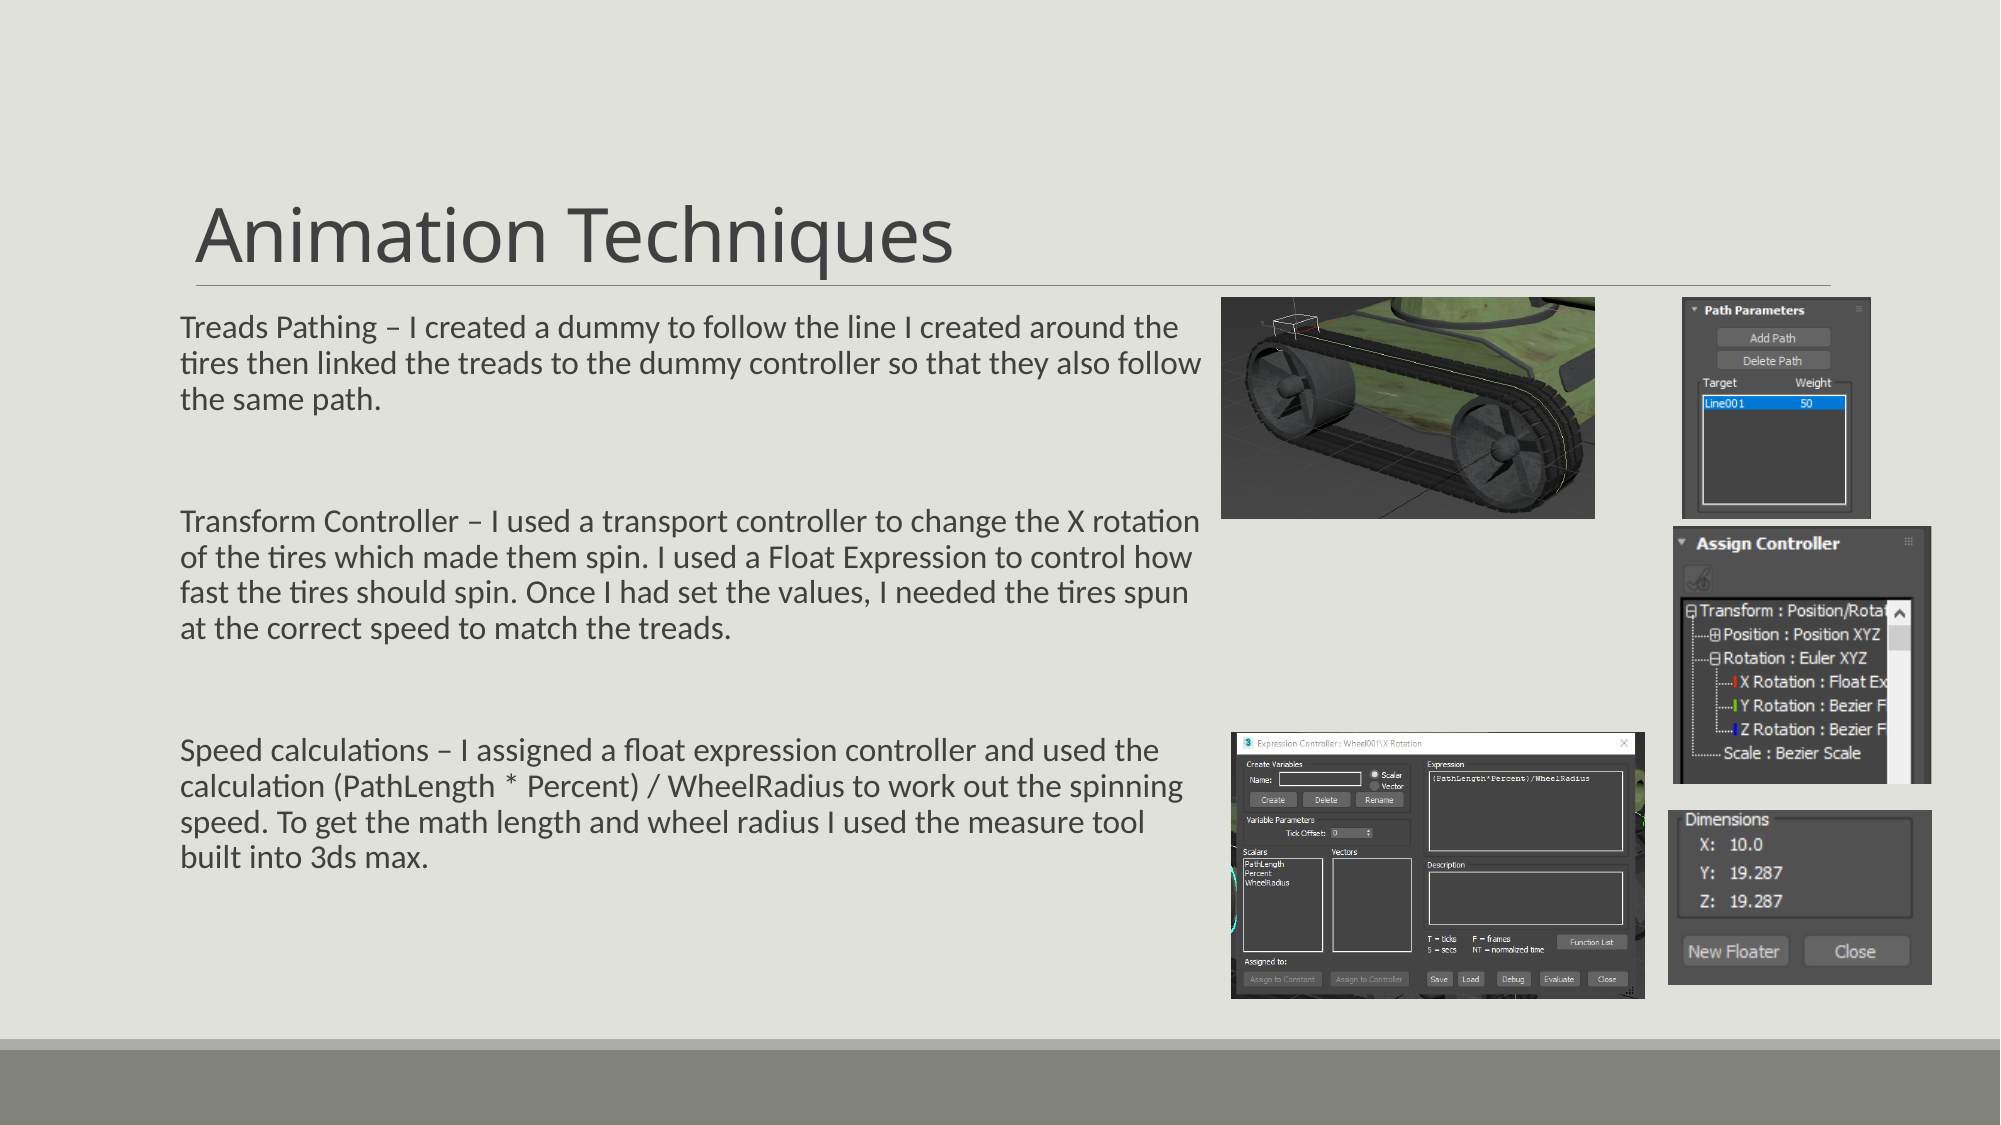

# Animation Techniques
Treads Pathing – I created a dummy to follow the line I created around the tires then linked the treads to the dummy controller so that they also follow the same path.
Transform Controller – I used a transport controller to change the X rotation of the tires which made them spin. I used a Float Expression to control how fast the tires should spin. Once I had set the values, I needed the tires spun at the correct speed to match the treads.
Speed calculations – I assigned a float expression controller and used the calculation (PathLength * Percent) / WheelRadius to work out the spinning speed. To get the math length and wheel radius I used the measure tool built into 3ds max.